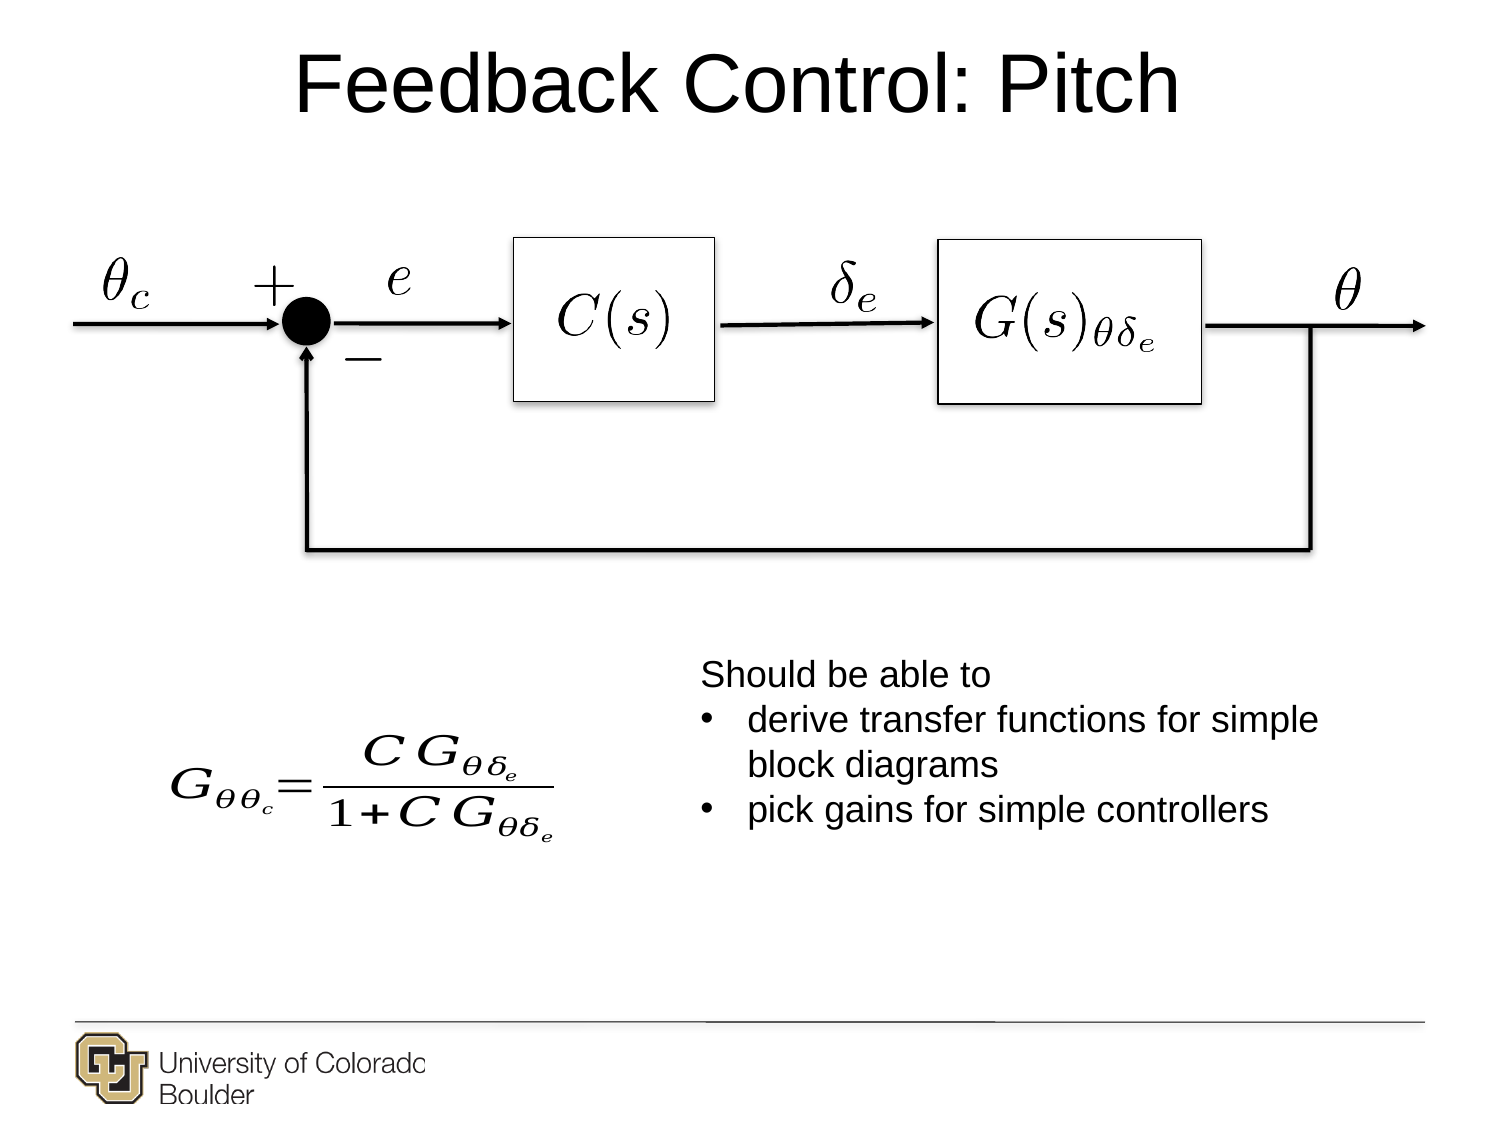

# Feedback Control: Pitch
Should be able to
derive transfer functions for simple block diagrams
pick gains for simple controllers